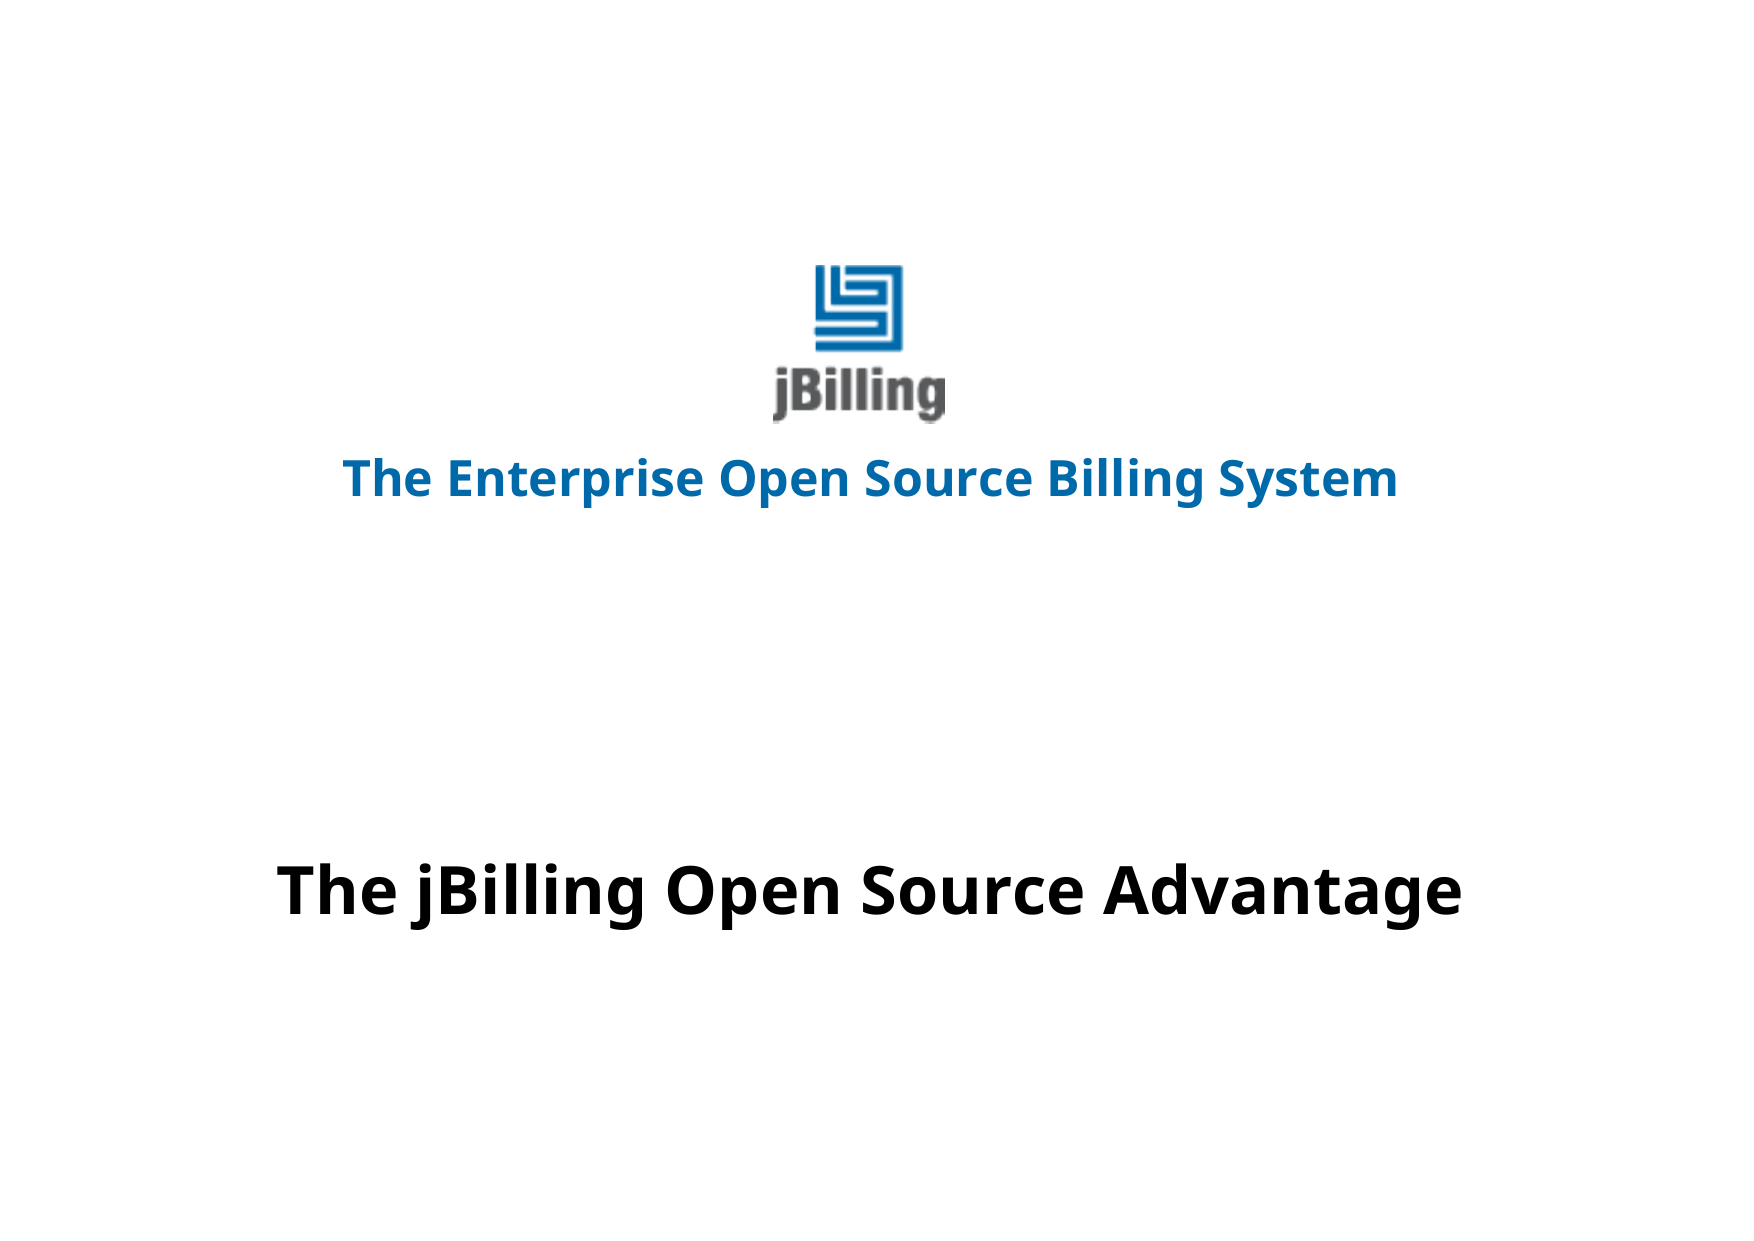

The Enterprise Open Source Billing System
# The jBilling Open Source Advantage